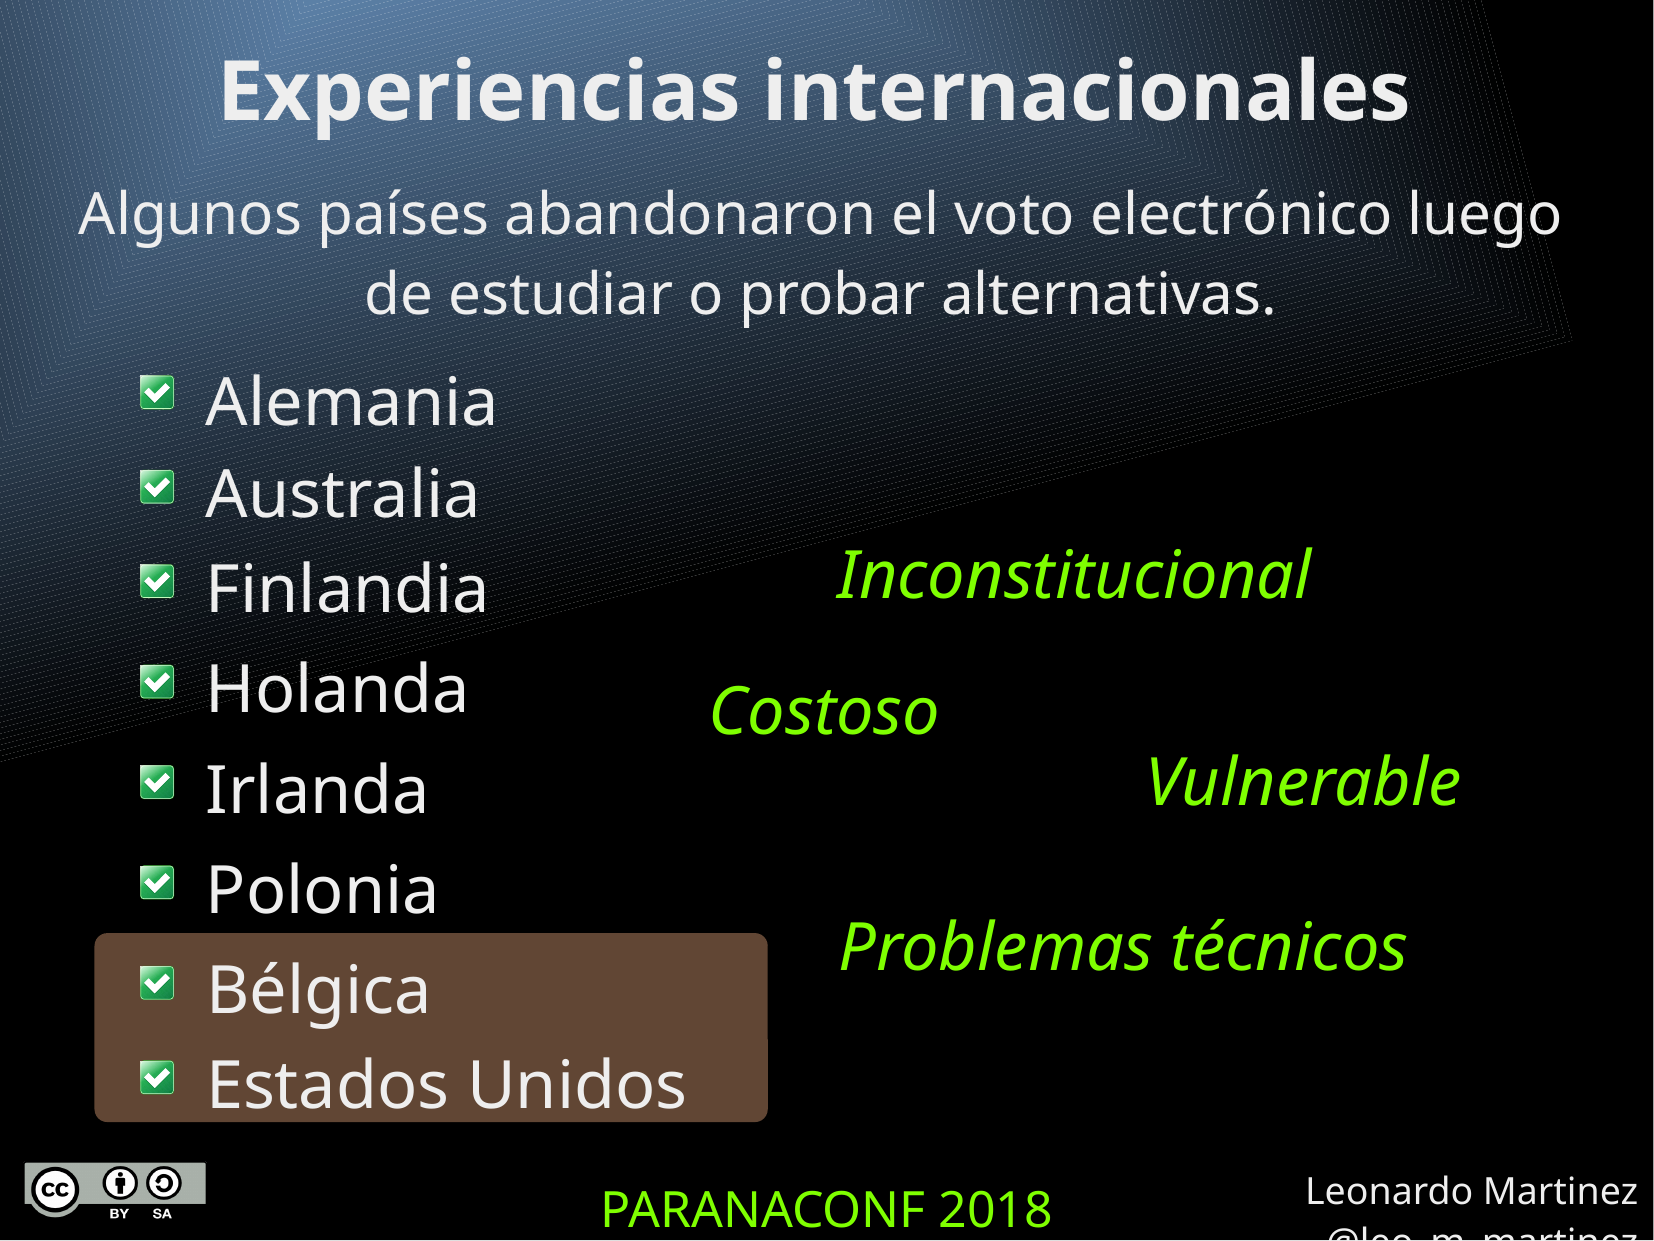

# Experiencias internacionales
Algunos países abandonaron el voto electrónico luego de estudiar o probar alternativas.
Alemania
Australia
Inconstitucional
Finlandia
Holanda
Costoso
Vulnerable
Irlanda
Polonia
Problemas técnicos
Bélgica
Estados Unidos
Leonardo Martinez
@leo_m_martinez
PARANACONF 2018